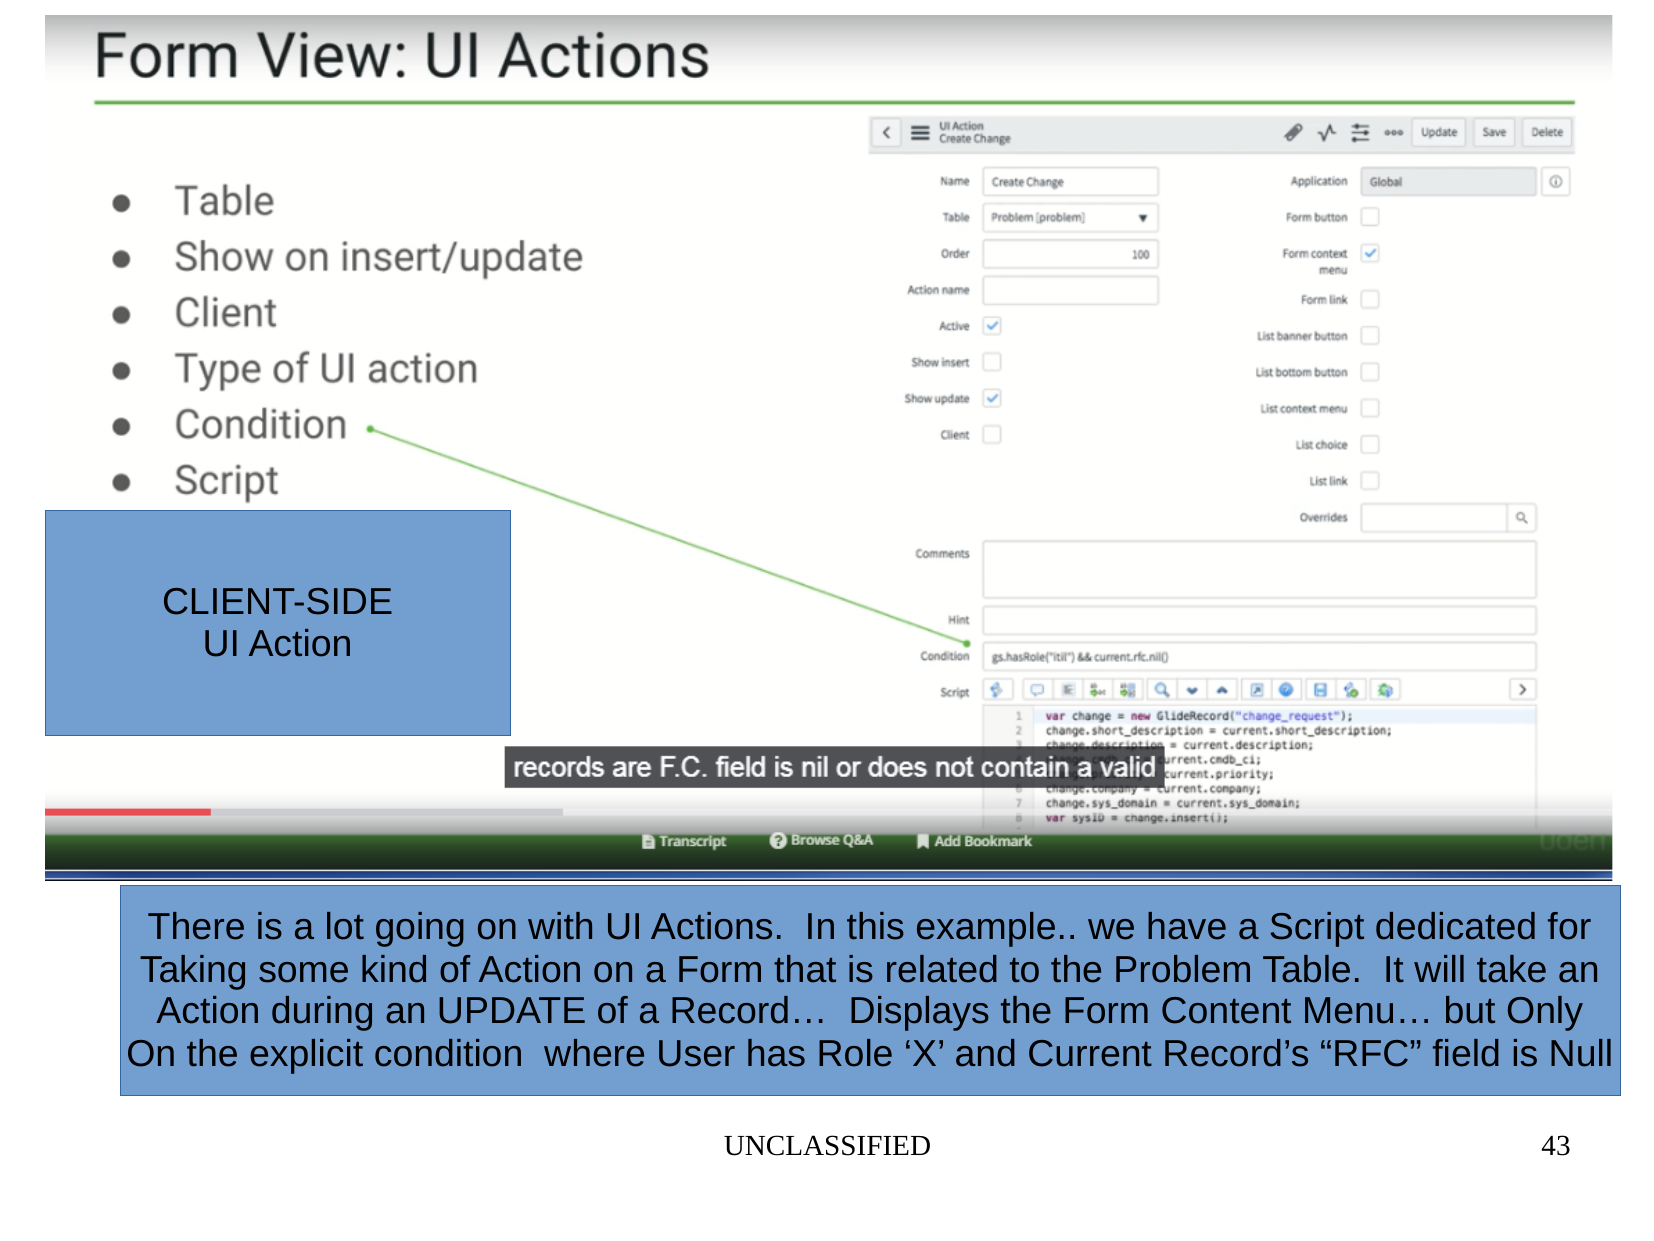

CLIENT-SIDE
UI Action
There is a lot going on with UI Actions. In this example.. we have a Script dedicated for
Taking some kind of Action on a Form that is related to the Problem Table. It will take an
Action during an UPDATE of a Record… Displays the Form Content Menu… but Only
On the explicit condition where User has Role ‘X’ and Current Record’s “RFC” field is Null
UNCLASSIFIED
43